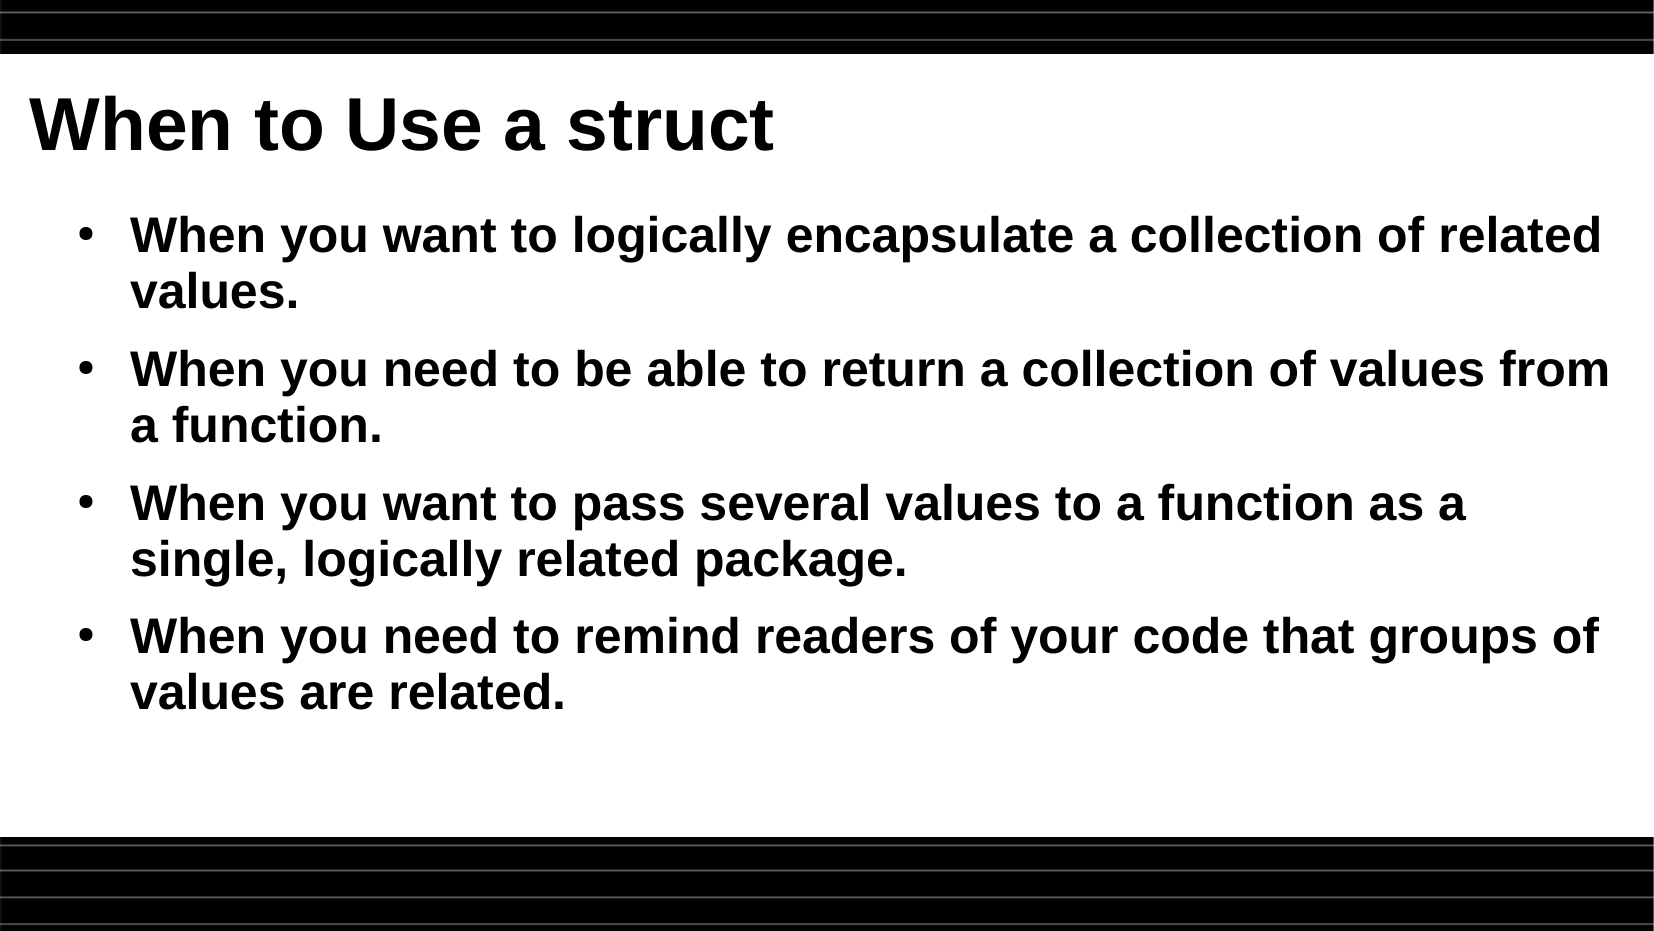

When to Use a struct
# When you want to logically encapsulate a collection of related values.
When you need to be able to return a collection of values from a function.
When you want to pass several values to a function as a single, logically related package.
When you need to remind readers of your code that groups of values are related.